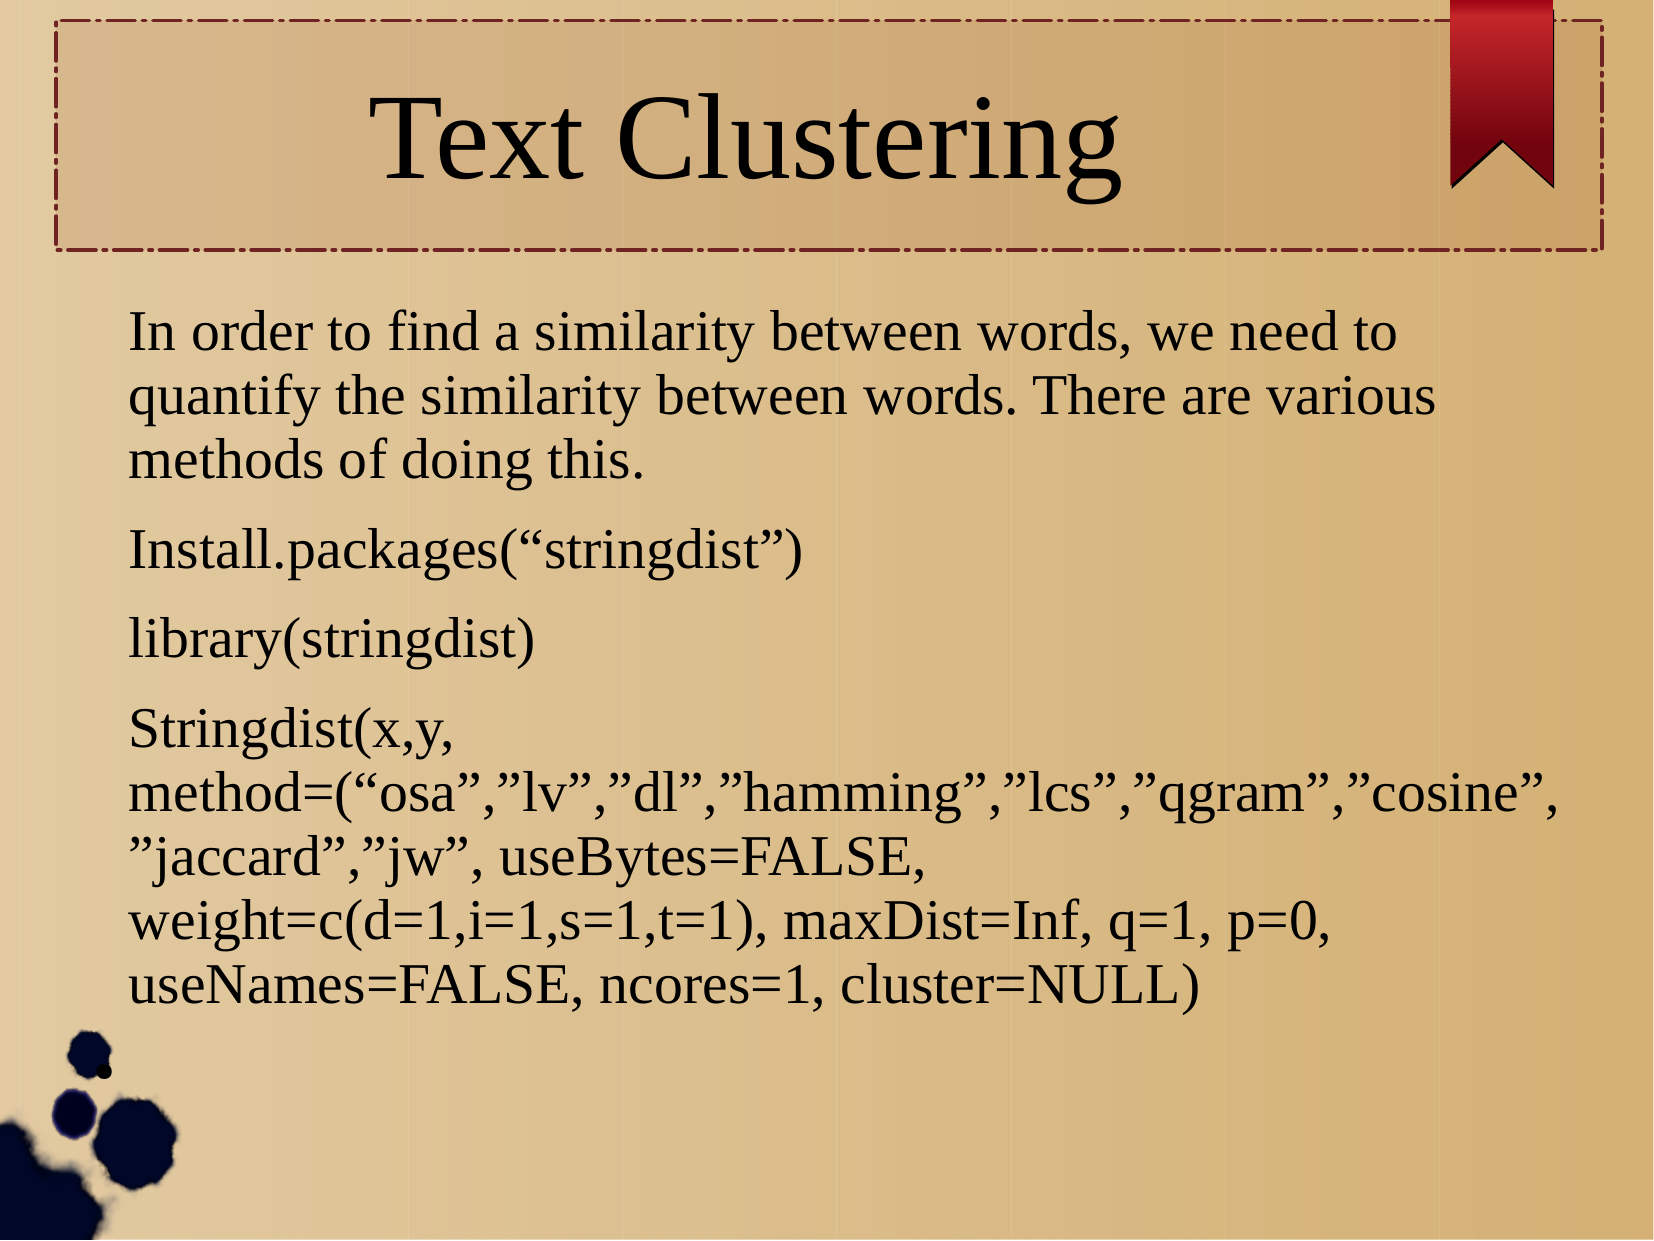

# Text Clustering
In order to find a similarity between words, we need to quantify the similarity between words. There are various methods of doing this.
Install.packages(“stringdist”)
library(stringdist)
Stringdist(x,y, method=(“osa”,”lv”,”dl”,”hamming”,”lcs”,”qgram”,”cosine”,”jaccard”,”jw”, useBytes=FALSE, weight=c(d=1,i=1,s=1,t=1), maxDist=Inf, q=1, p=0, useNames=FALSE, ncores=1, cluster=NULL)